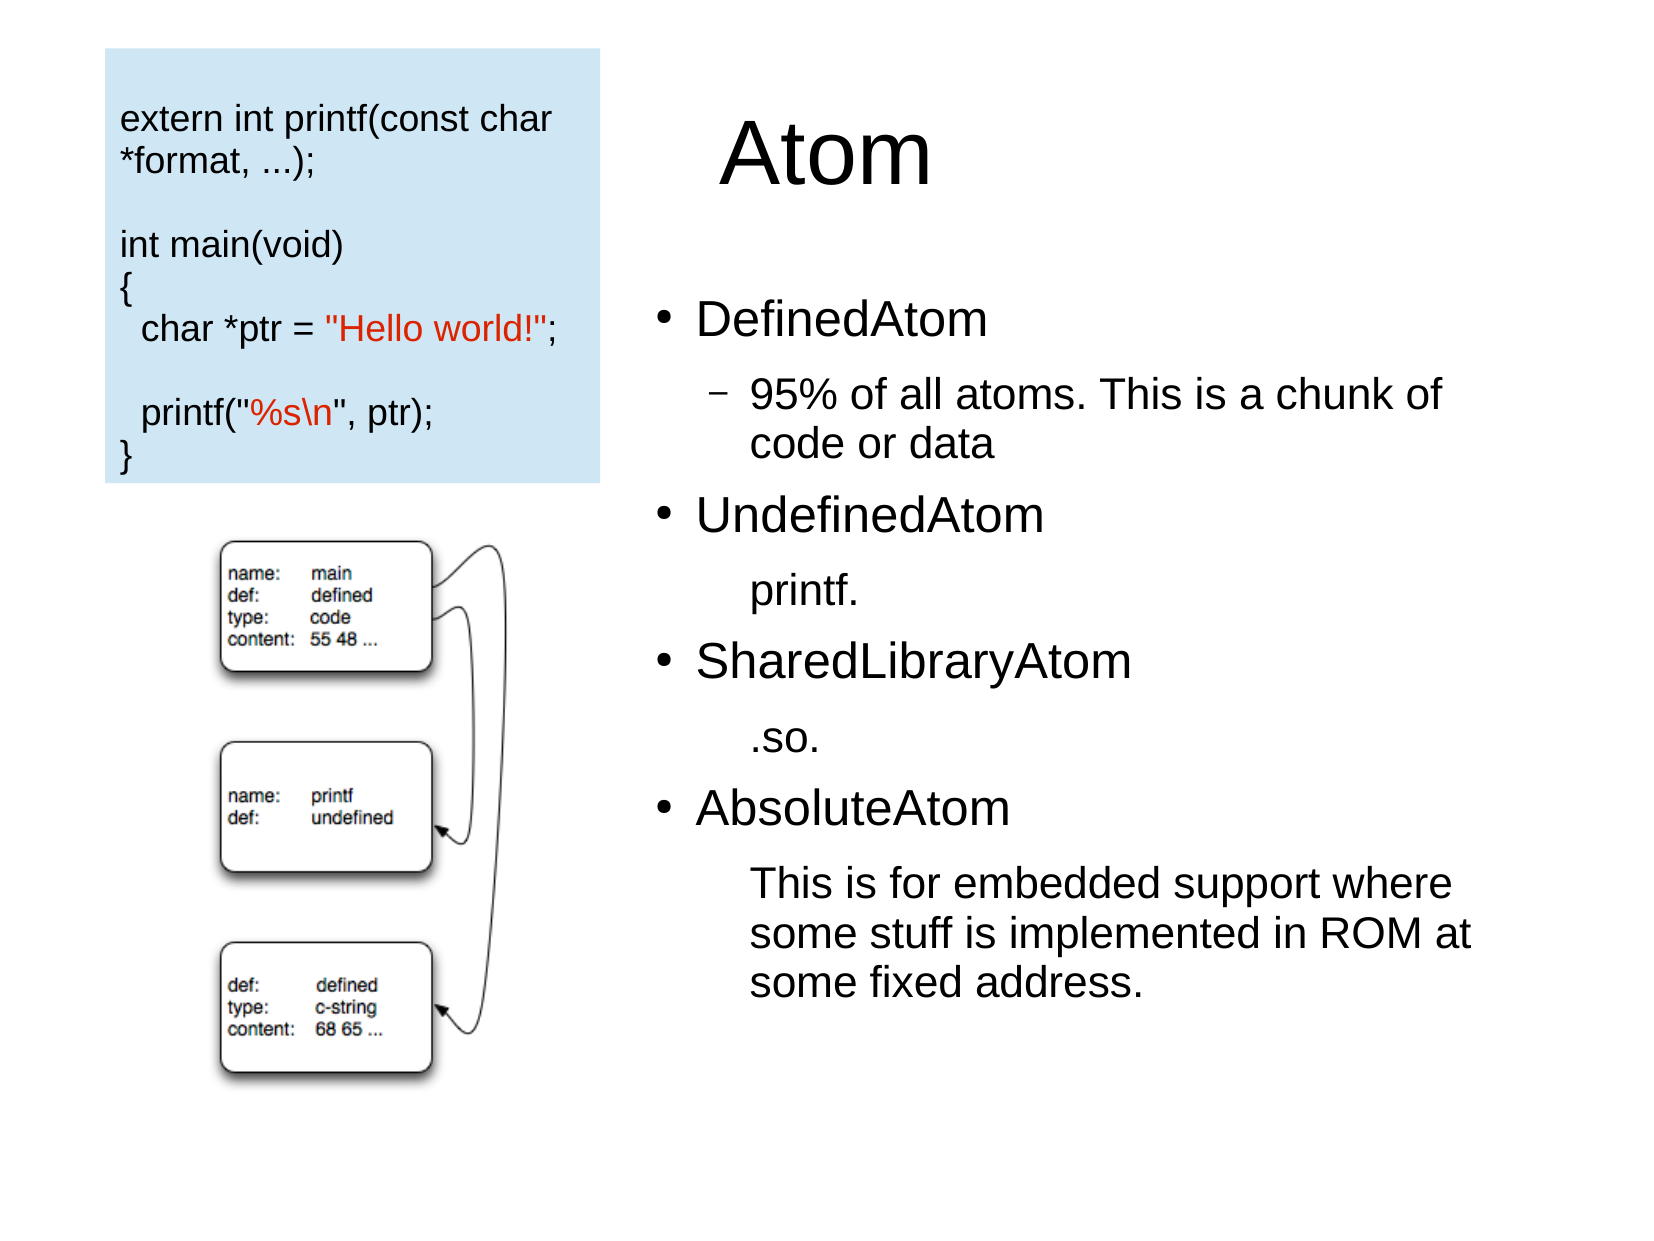

extern int printf(const char *format, ...);
int main(void)
{
 char *ptr = "Hello world!";
 printf("%s\n", ptr);
}
# Atom
DefinedAtom
95% of all atoms. This is a chunk of code or data
UndefinedAtom
printf.
SharedLibraryAtom
.so.
AbsoluteAtom
This is for embedded support where some stuff is implemented in ROM at some fixed address.